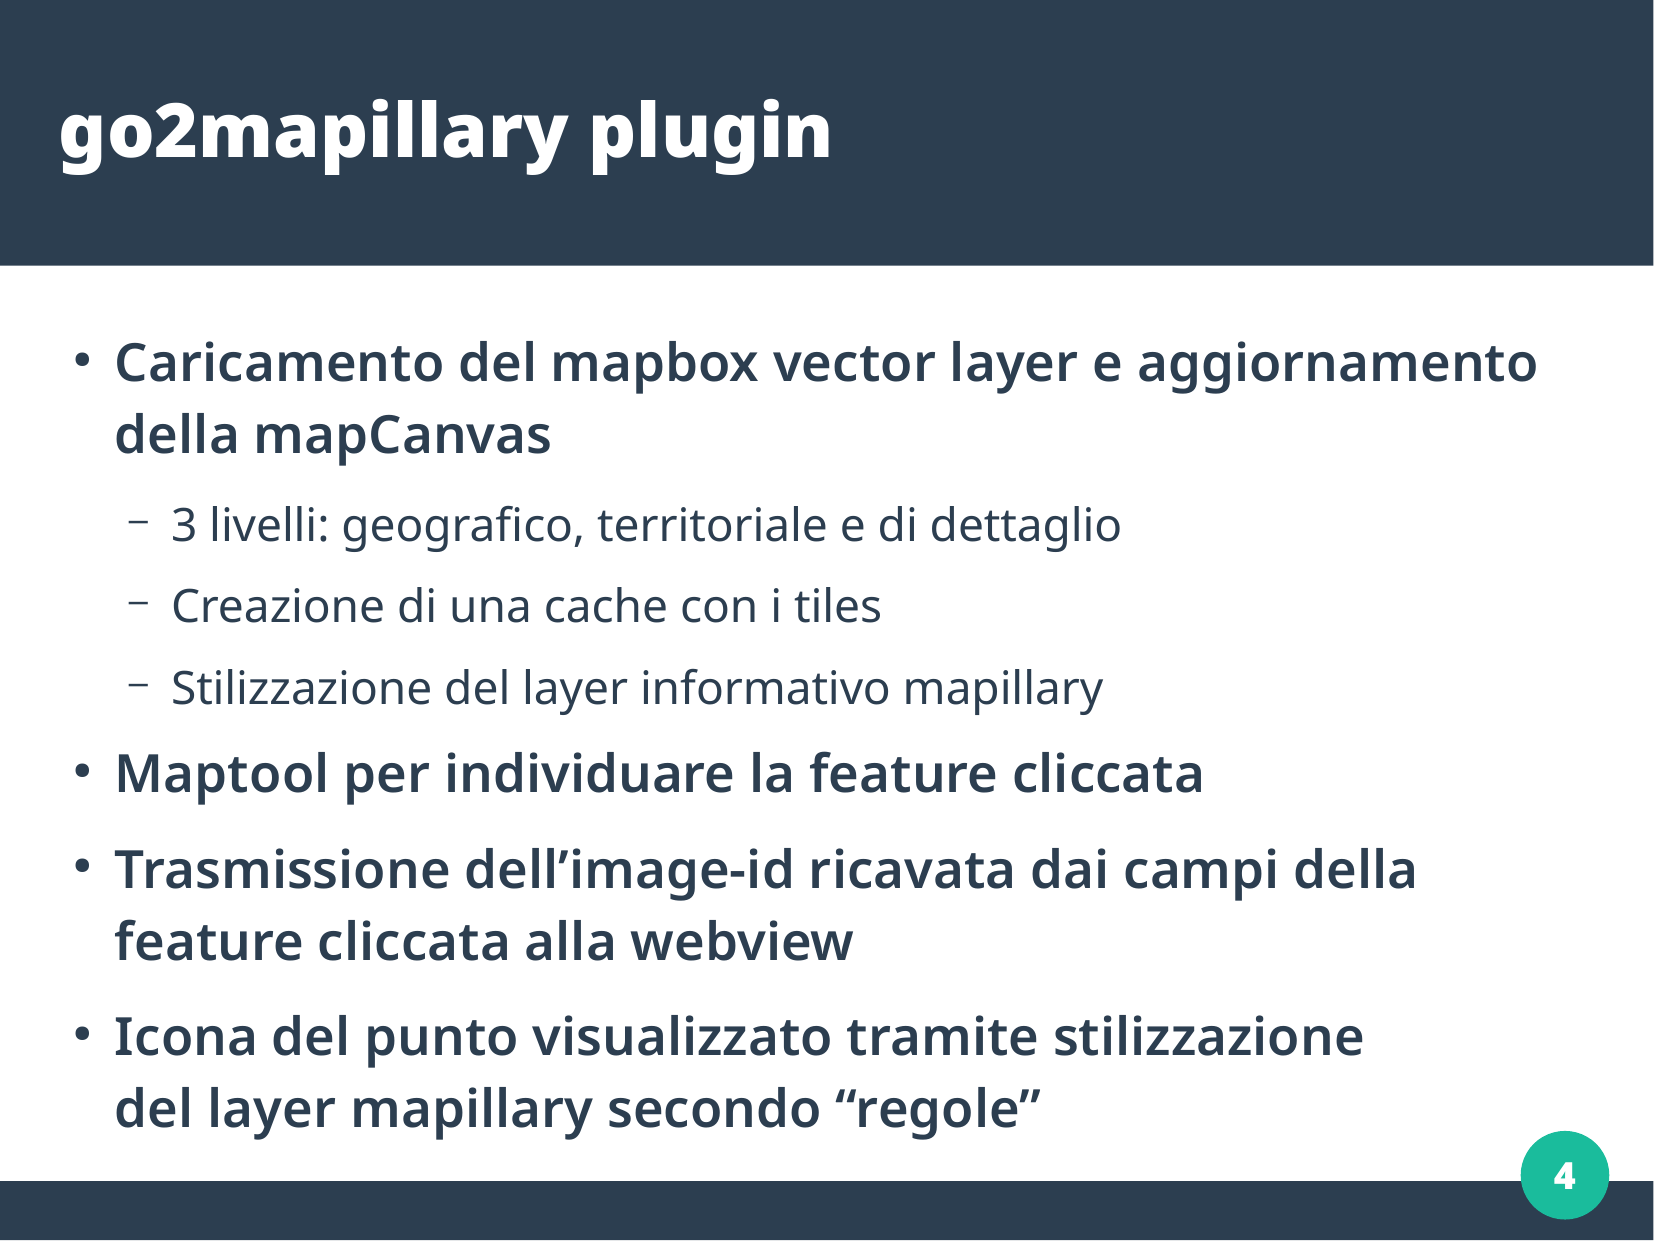

# go2mapillary plugin
Caricamento del mapbox vector layer e aggiornamento della mapCanvas
3 livelli: geografico, territoriale e di dettaglio
Creazione di una cache con i tiles
Stilizzazione del layer informativo mapillary
Maptool per individuare la feature cliccata
Trasmissione dell’image-id ricavata dai campi della feature cliccata alla webview
Icona del punto visualizzato tramite stilizzazione
del layer mapillary secondo “regole”